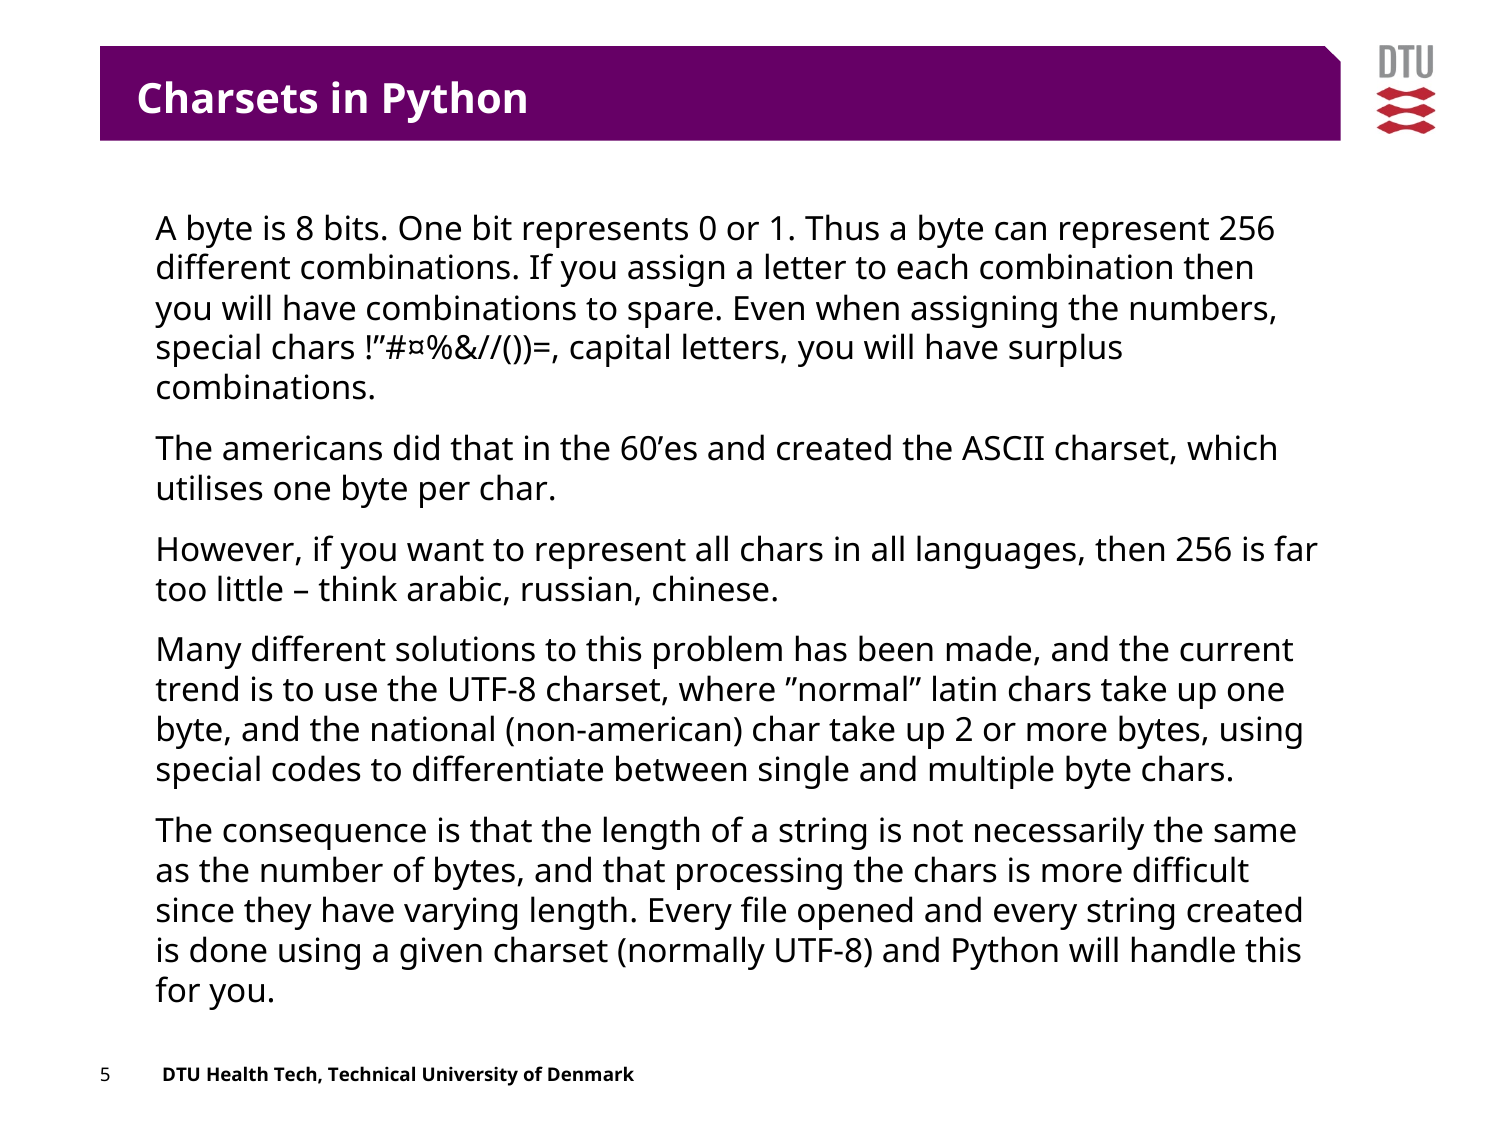

Charsets in Python
A byte is 8 bits. One bit represents 0 or 1. Thus a byte can represent 256 different combinations. If you assign a letter to each combination then you will have combinations to spare. Even when assigning the numbers, special chars !”#¤%&//())=, capital letters, you will have surplus combinations.
The americans did that in the 60’es and created the ASCII charset, which utilises one byte per char.
However, if you want to represent all chars in all languages, then 256 is far too little – think arabic, russian, chinese.
Many different solutions to this problem has been made, and the current trend is to use the UTF-8 charset, where ”normal” latin chars take up one byte, and the national (non-american) char take up 2 or more bytes, using special codes to differentiate between single and multiple byte chars.
The consequence is that the length of a string is not necessarily the same as the number of bytes, and that processing the chars is more difficult since they have varying length. Every file opened and every string created is done using a given charset (normally UTF-8) and Python will handle this for you.